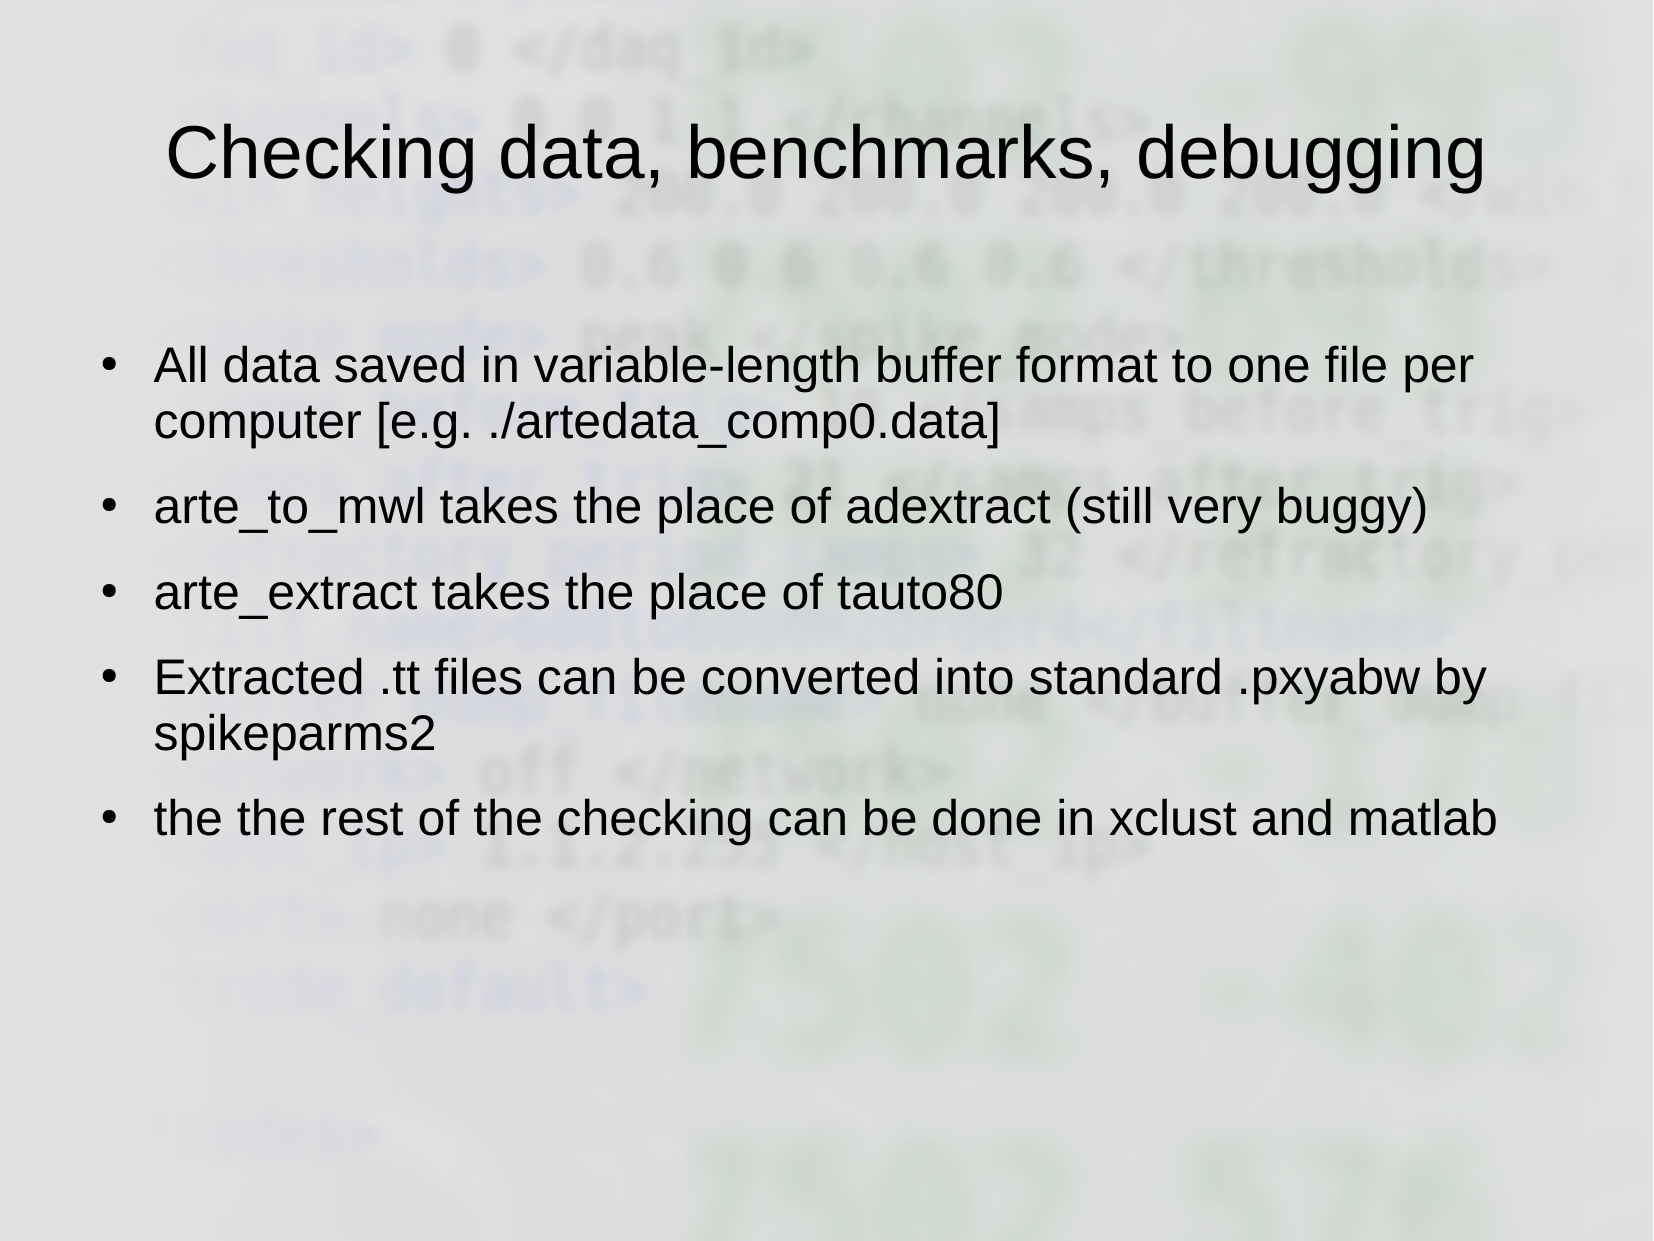

# Checking data, benchmarks, debugging
All data saved in variable-length buffer format to one file per computer [e.g. ./artedata_comp0.data]
arte_to_mwl takes the place of adextract (still very buggy)
arte_extract takes the place of tauto80
Extracted .tt files can be converted into standard .pxyabw by spikeparms2
the the rest of the checking can be done in xclust and matlab